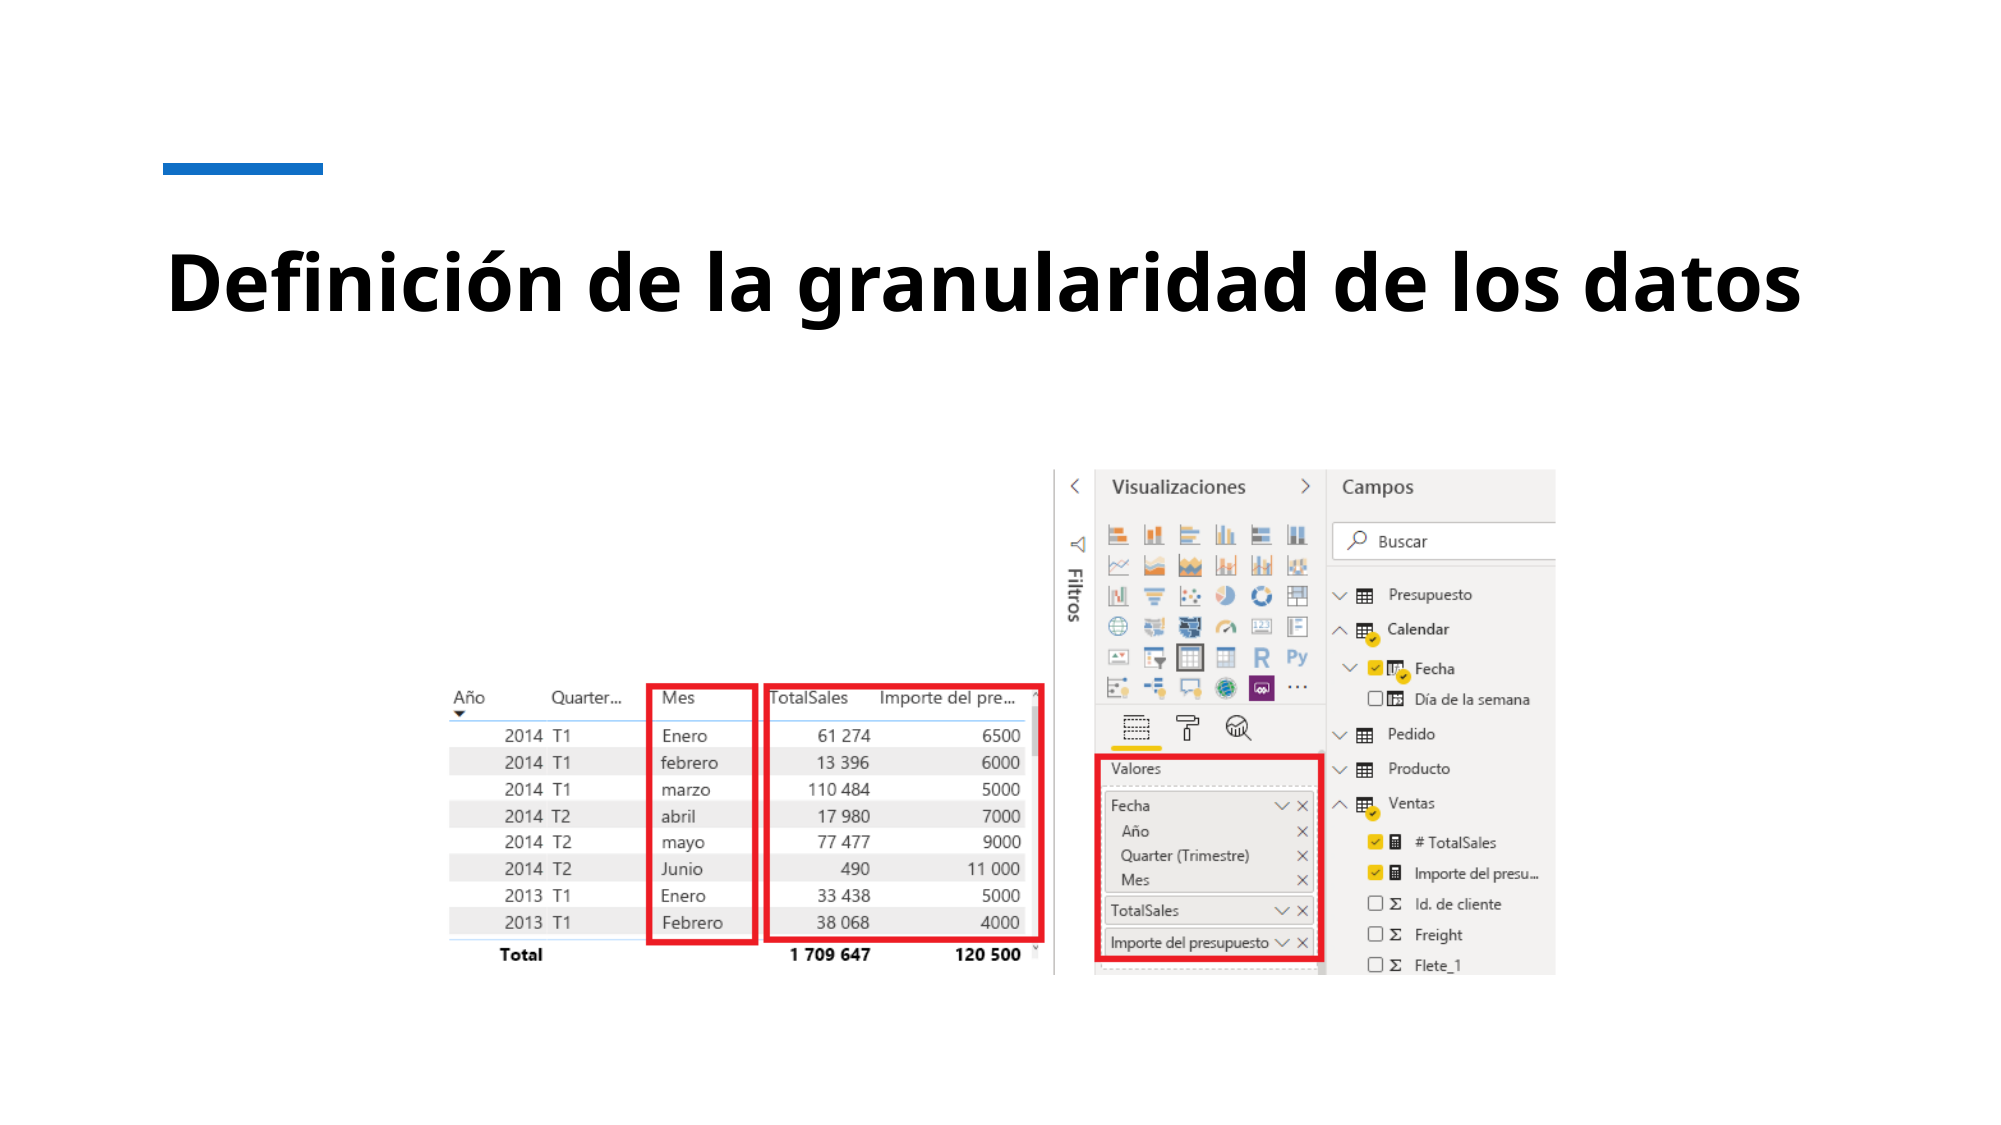

# Definición de la granularidad de los datos